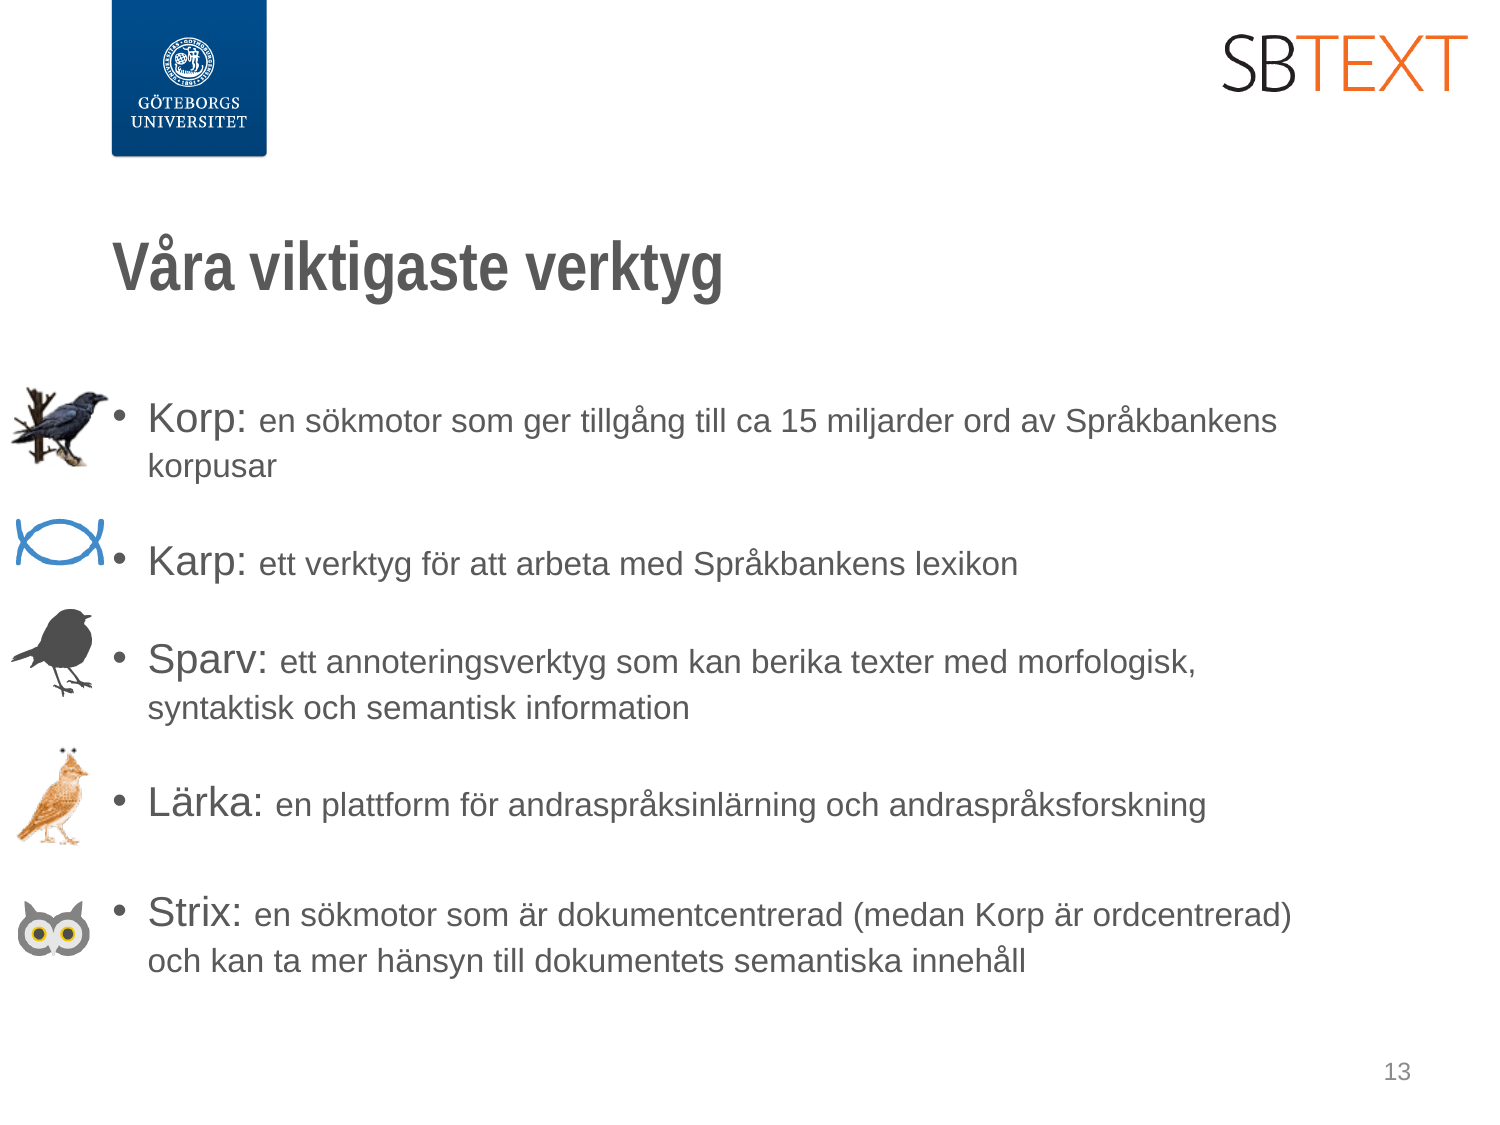

# Våra viktigaste verktyg
Korp: en sökmotor som ger tillgång till ca 15 miljarder ord av Språkbankens korpusar
Karp: ett verktyg för att arbeta med Språkbankens lexikon
Sparv: ett annoteringsverktyg som kan berika texter med morfologisk, syntaktisk och semantisk information
Lärka: en plattform för andraspråksinlärning och andraspråksforskning
Strix: en sökmotor som är dokumentcentrerad (medan Korp är ordcentrerad) och kan ta mer hänsyn till dokumentets semantiska innehåll